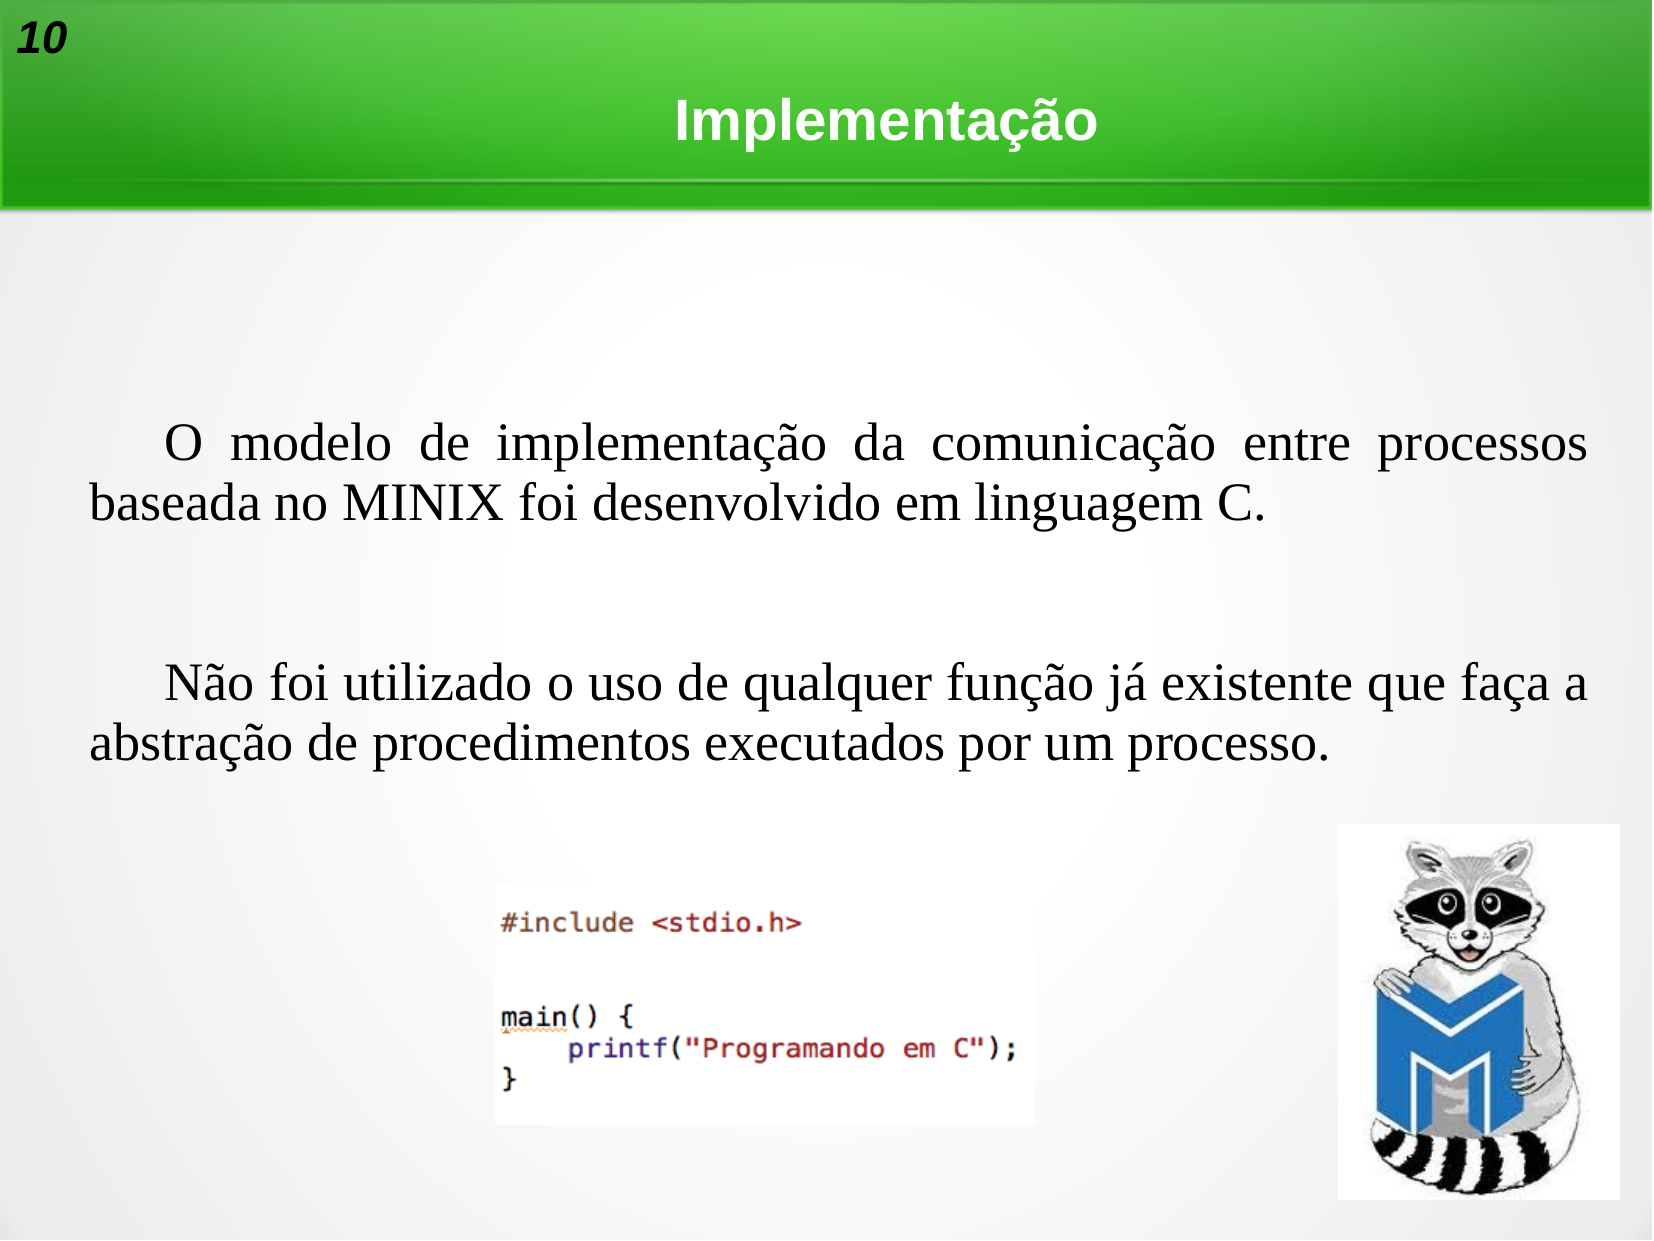

Implementação
	O modelo de implementação da comunicação entre processos baseada no MINIX foi desenvolvido em linguagem C.
	Não foi utilizado o uso de qualquer função já existente que faça a abstração de procedimentos executados por um processo.